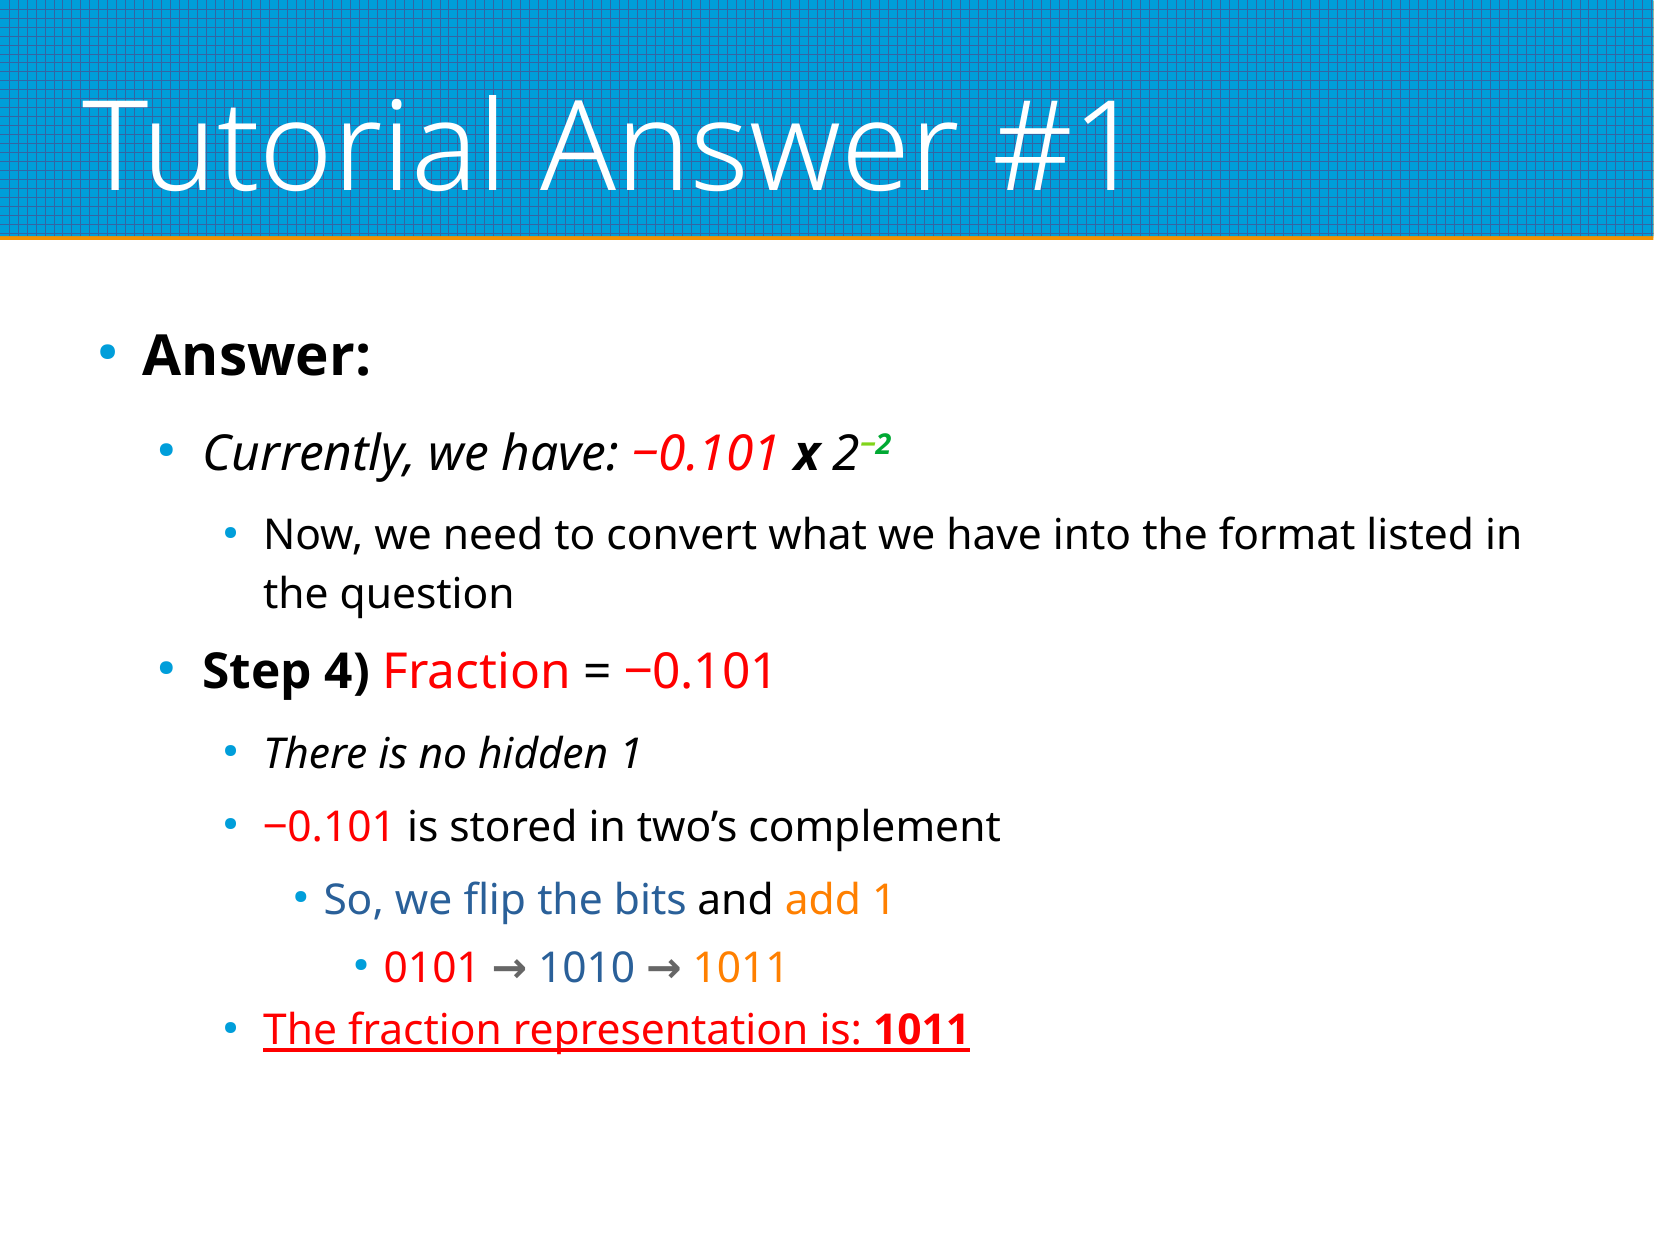

# Tutorial Answer #1
Answer:
Currently, we have: ‒0.101 x 2‒2
Now, we need to convert what we have into the format listed in the question
Step 4) Fraction = ‒0.101
There is no hidden 1
‒0.101 is stored in two’s complement
So, we flip the bits and add 1
0101 → 1010 → 1011
The fraction representation is: 1011